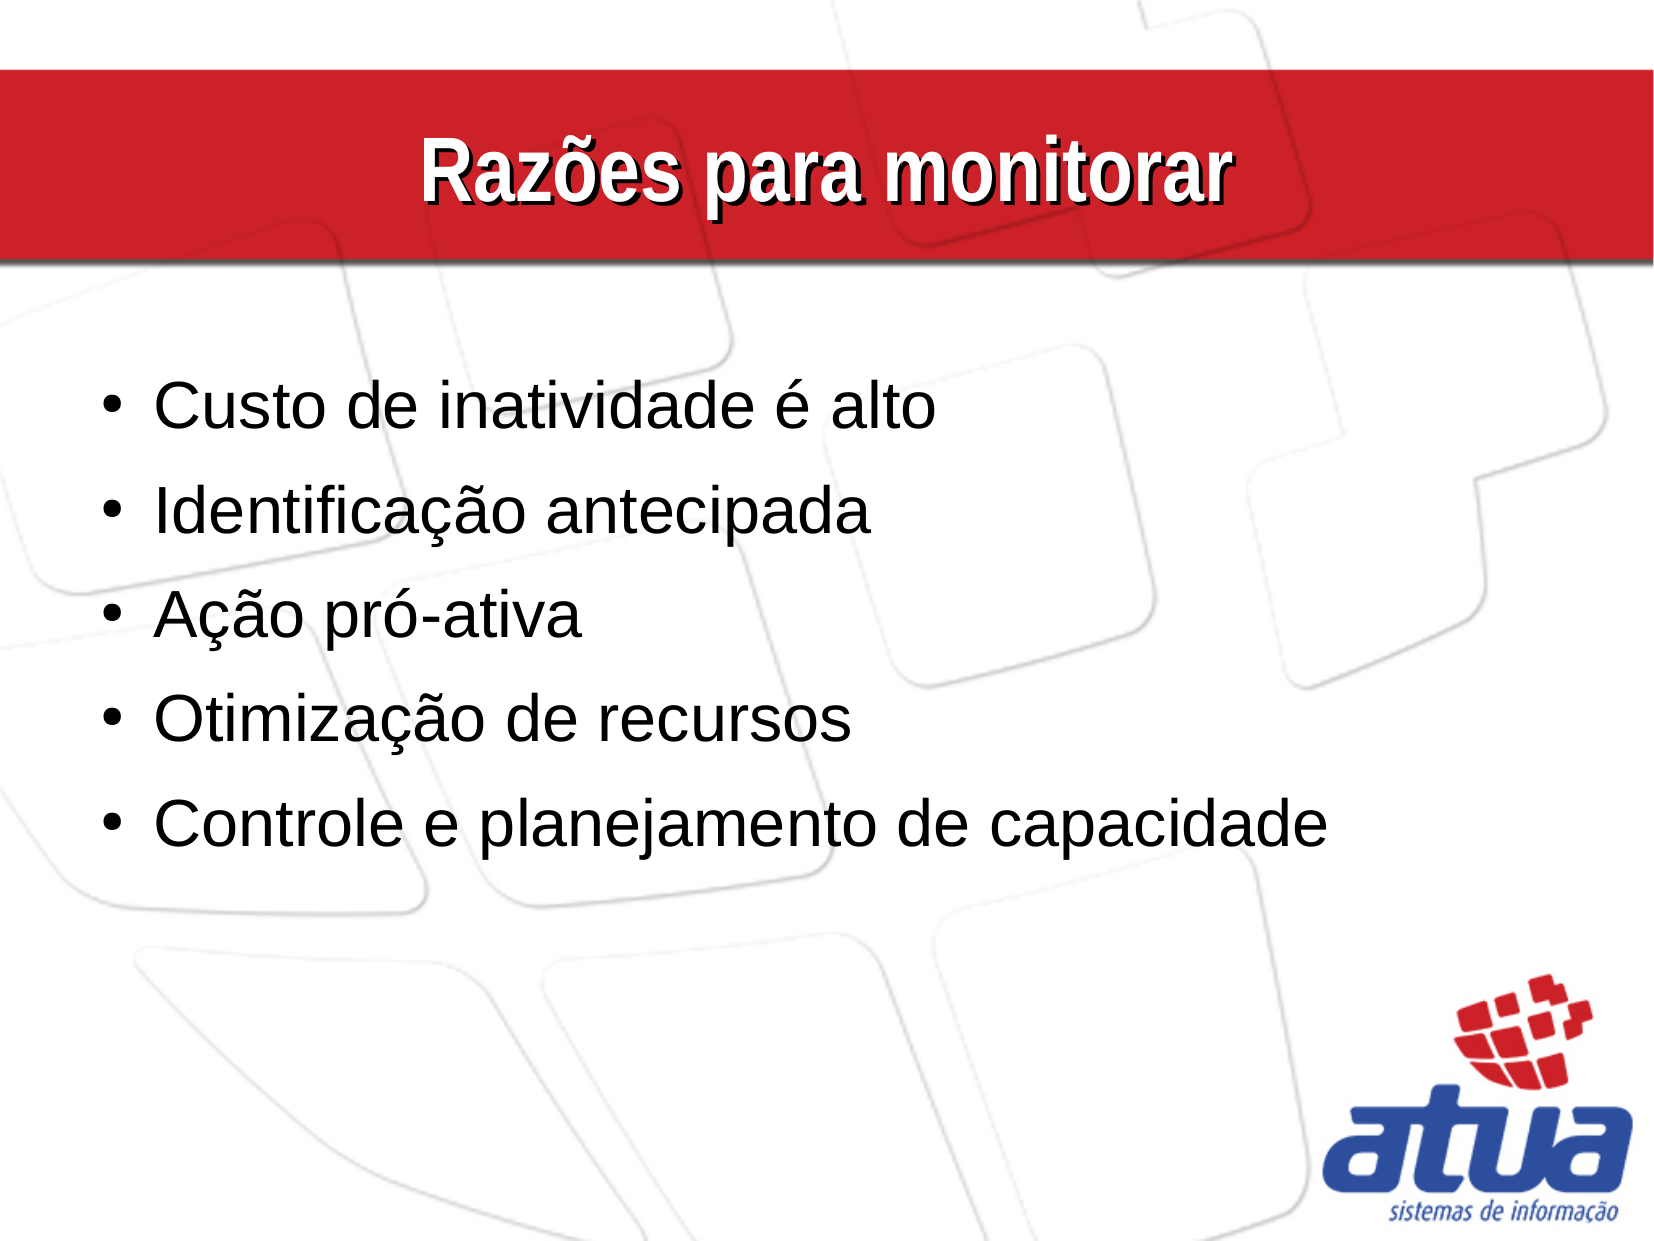

# Razões para monitorar
Custo de inatividade é alto
Identificação antecipada
Ação pró-ativa
Otimização de recursos
Controle e planejamento de capacidade